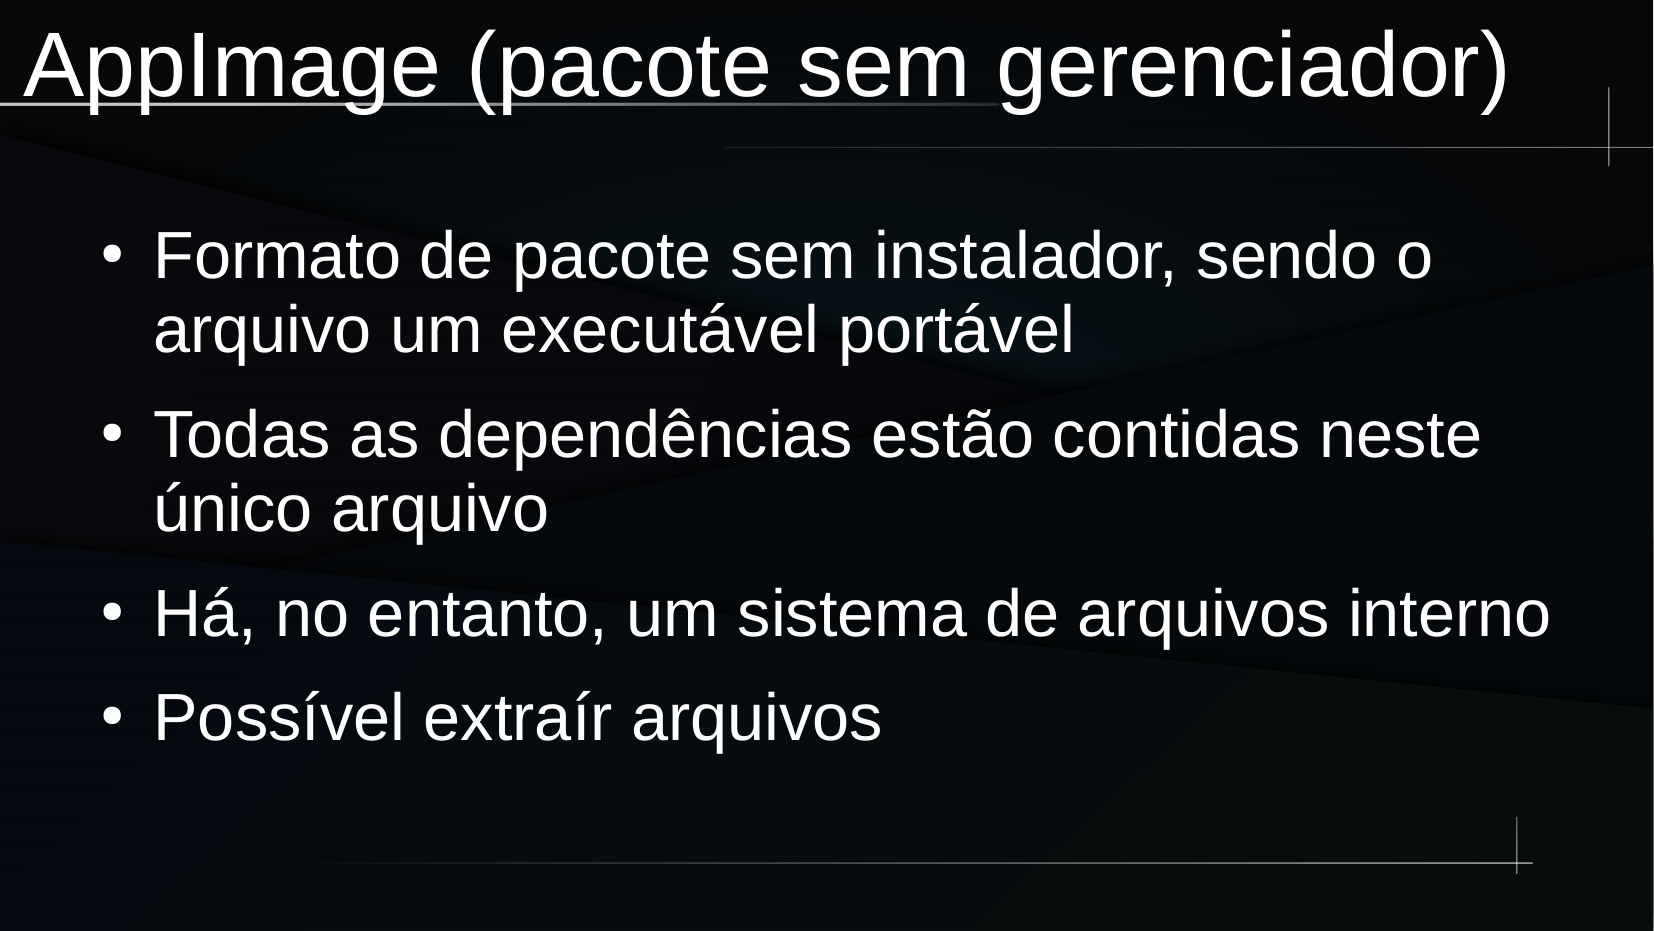

# AppImage (pacote sem gerenciador)
Formato de pacote sem instalador, sendo o arquivo um executável portável
Todas as dependências estão contidas neste único arquivo
Há, no entanto, um sistema de arquivos interno
Possível extraír arquivos